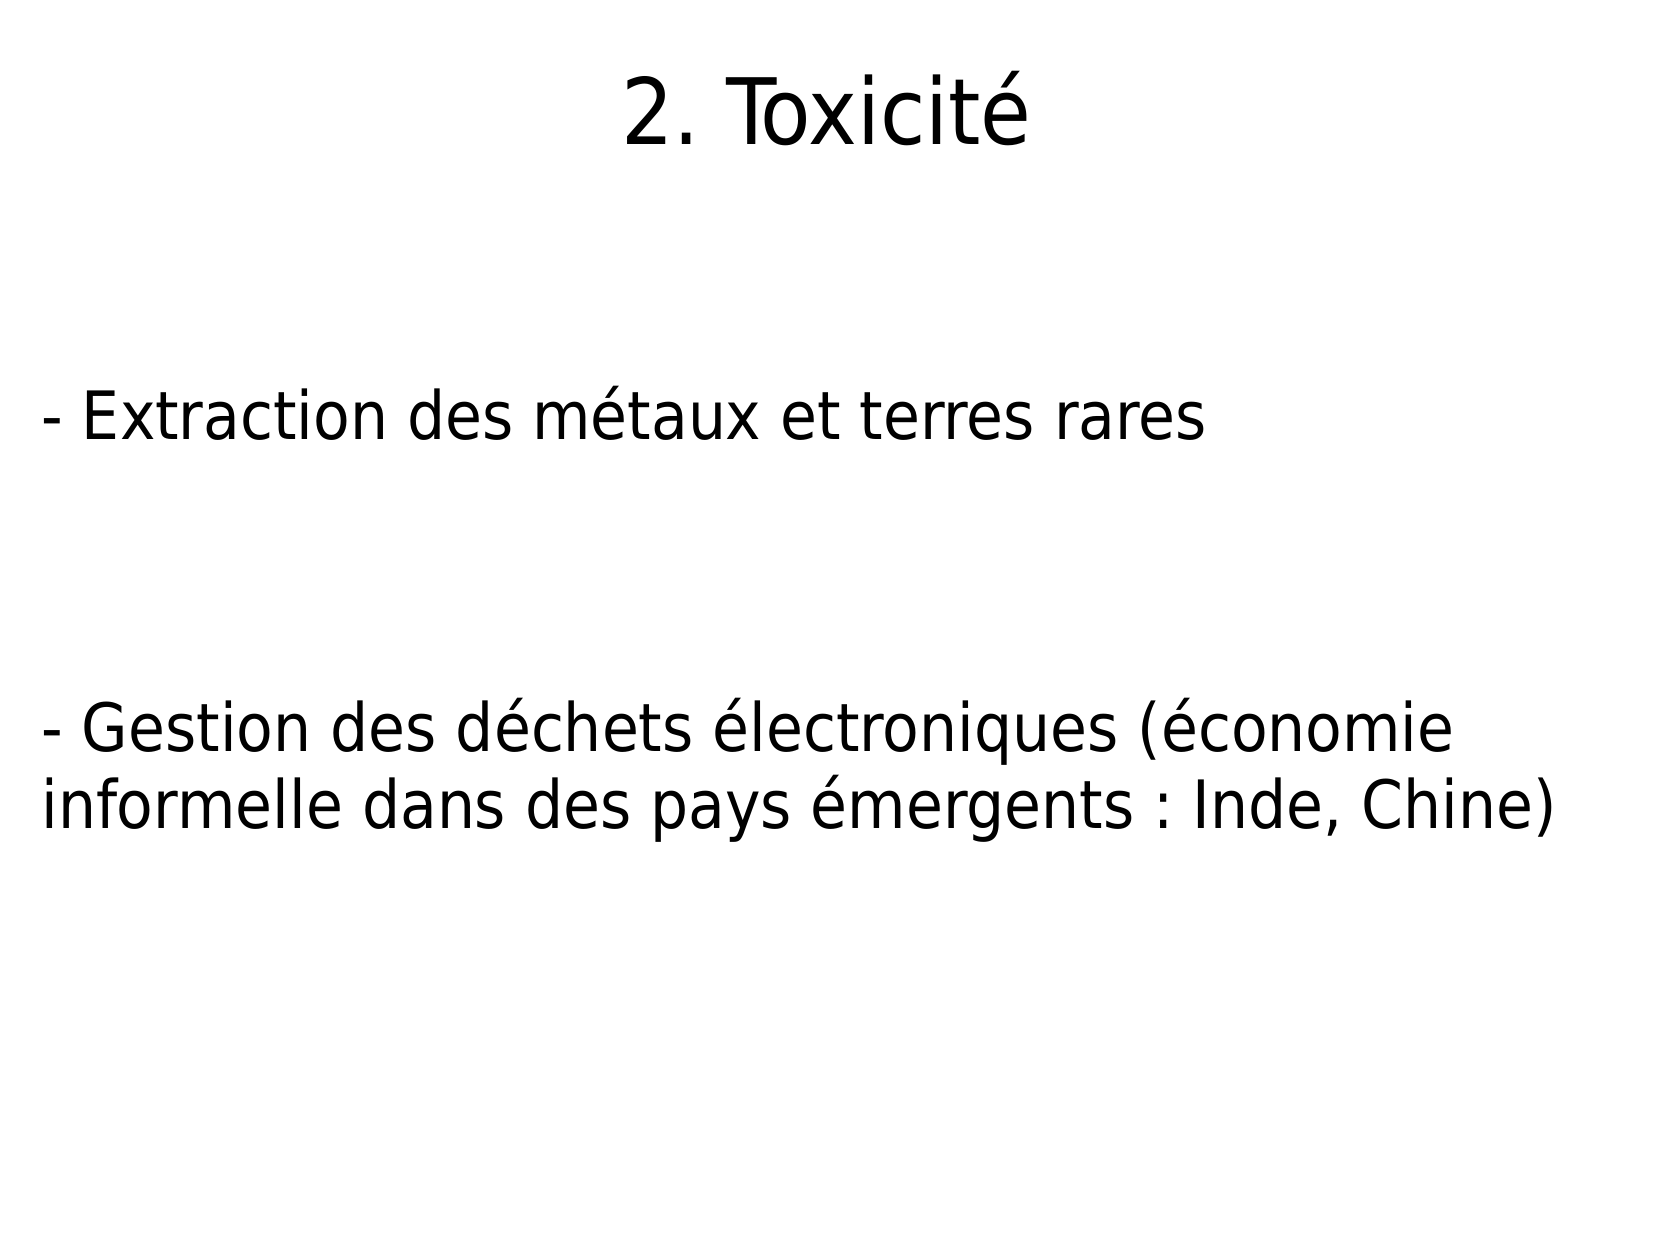

# 2. Toxicité
- Extraction des métaux et terres rares
- Gestion des déchets électroniques (économie informelle dans des pays émergents : Inde, Chine)